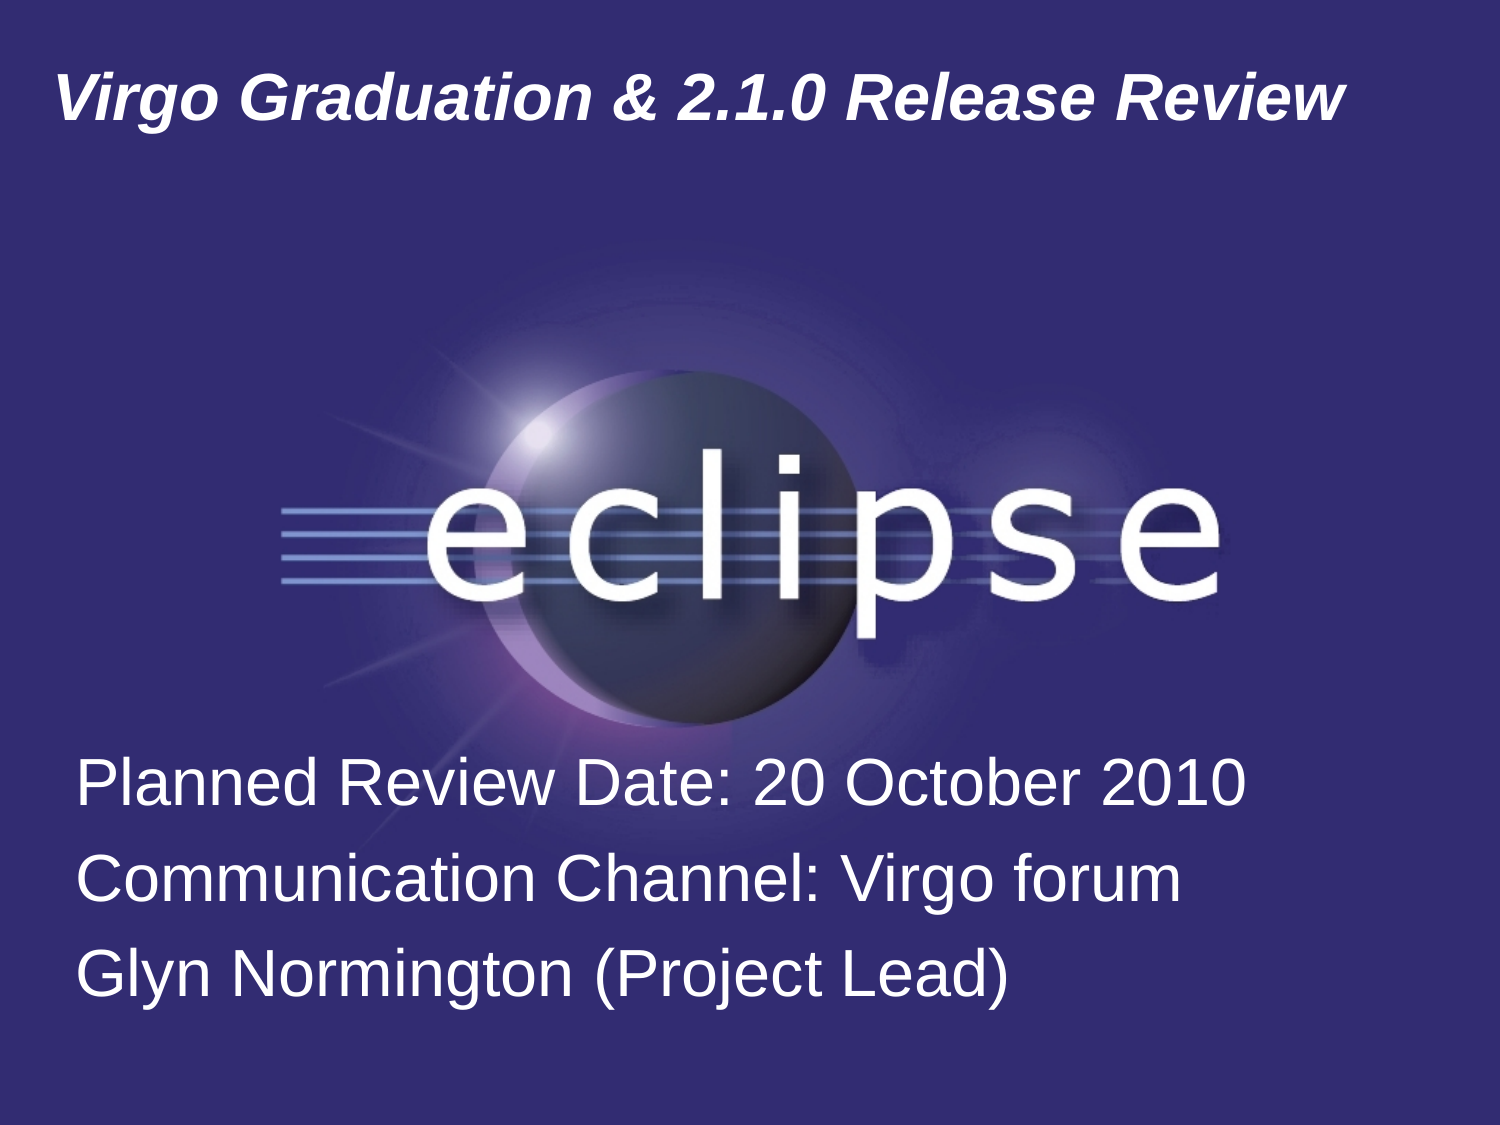

# Virgo Graduation & 2.1.0 Release Review
Planned Review Date: 20 October 2010
Communication Channel: Virgo forum
Glyn Normington (Project Lead)